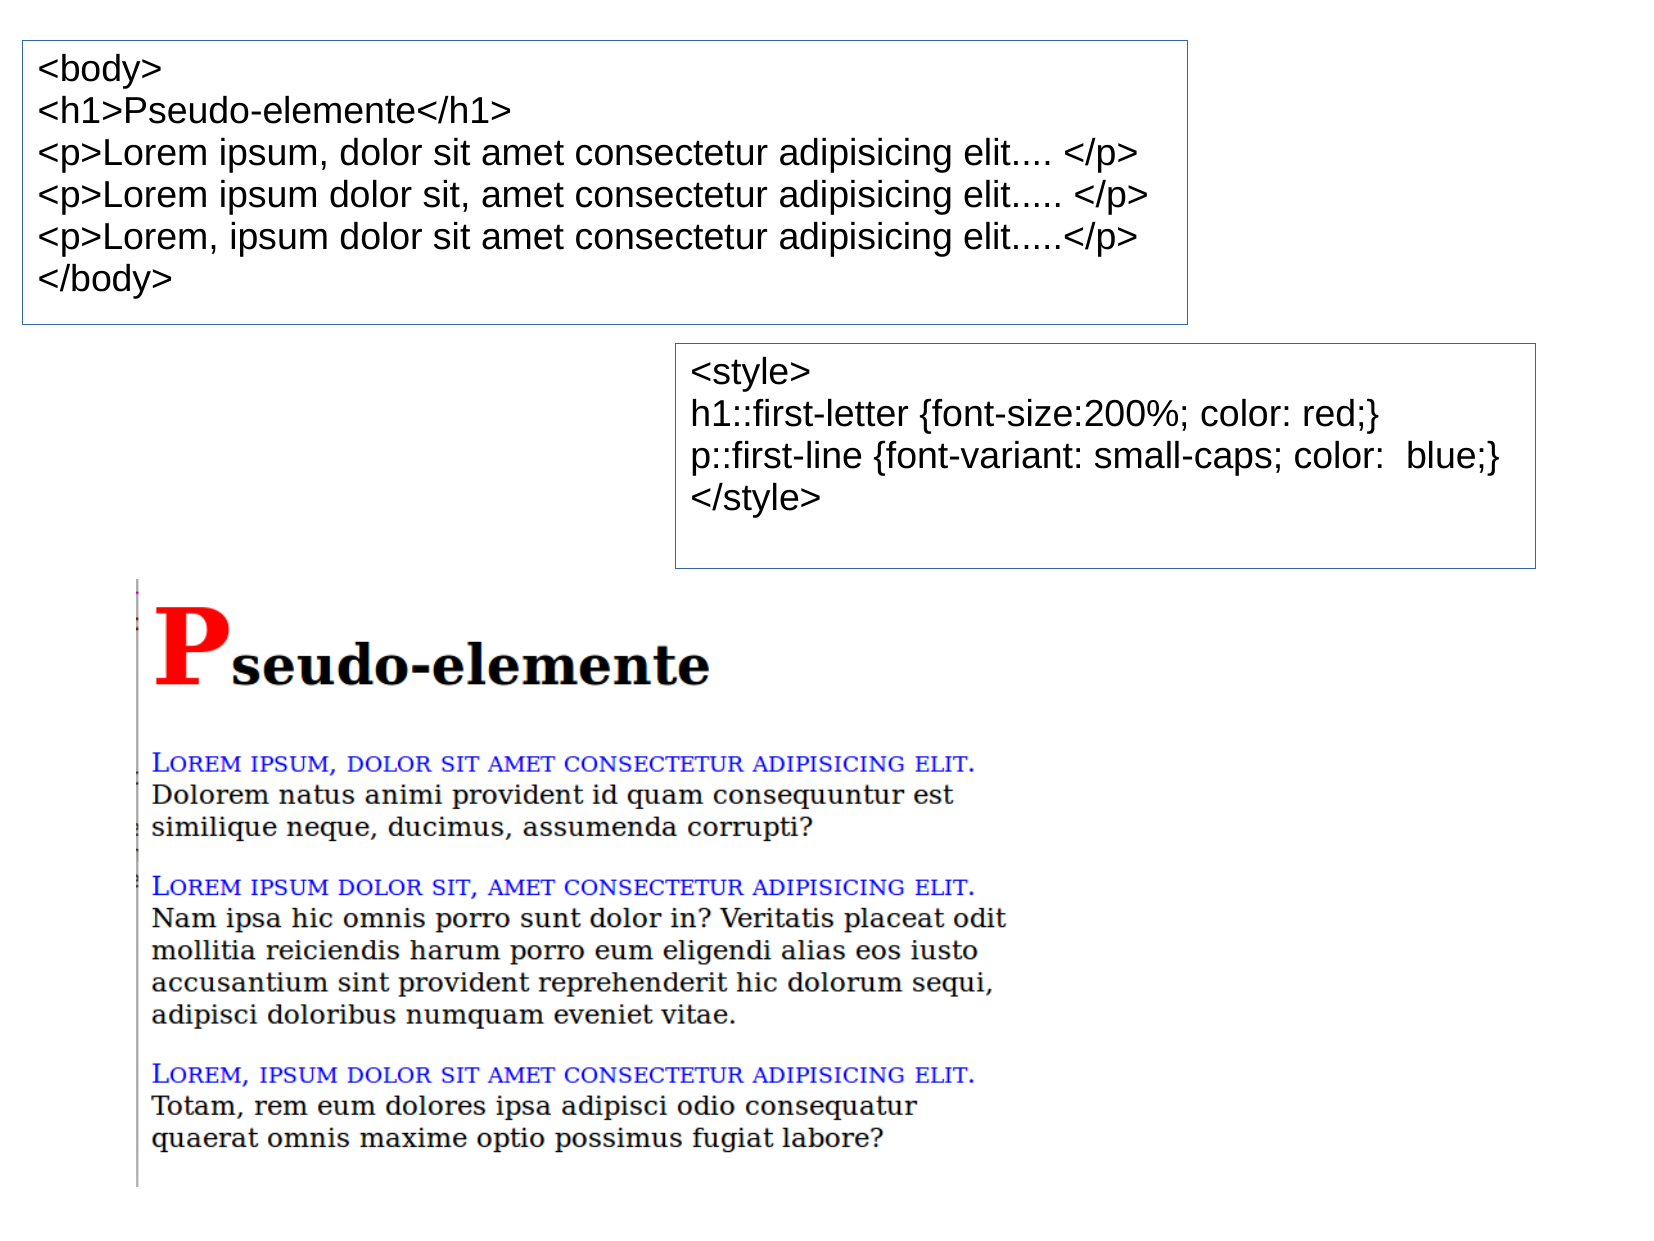

<body>
<h1>Pseudo-elemente</h1>
<p>Lorem ipsum, dolor sit amet consectetur adipisicing elit.... </p>
<p>Lorem ipsum dolor sit, amet consectetur adipisicing elit..... </p>
<p>Lorem, ipsum dolor sit amet consectetur adipisicing elit.....</p>
</body>
<style>
h1::first-letter {font-size:200%; color: red;}
p::first-line {font-variant: small-caps; color: blue;}
</style>